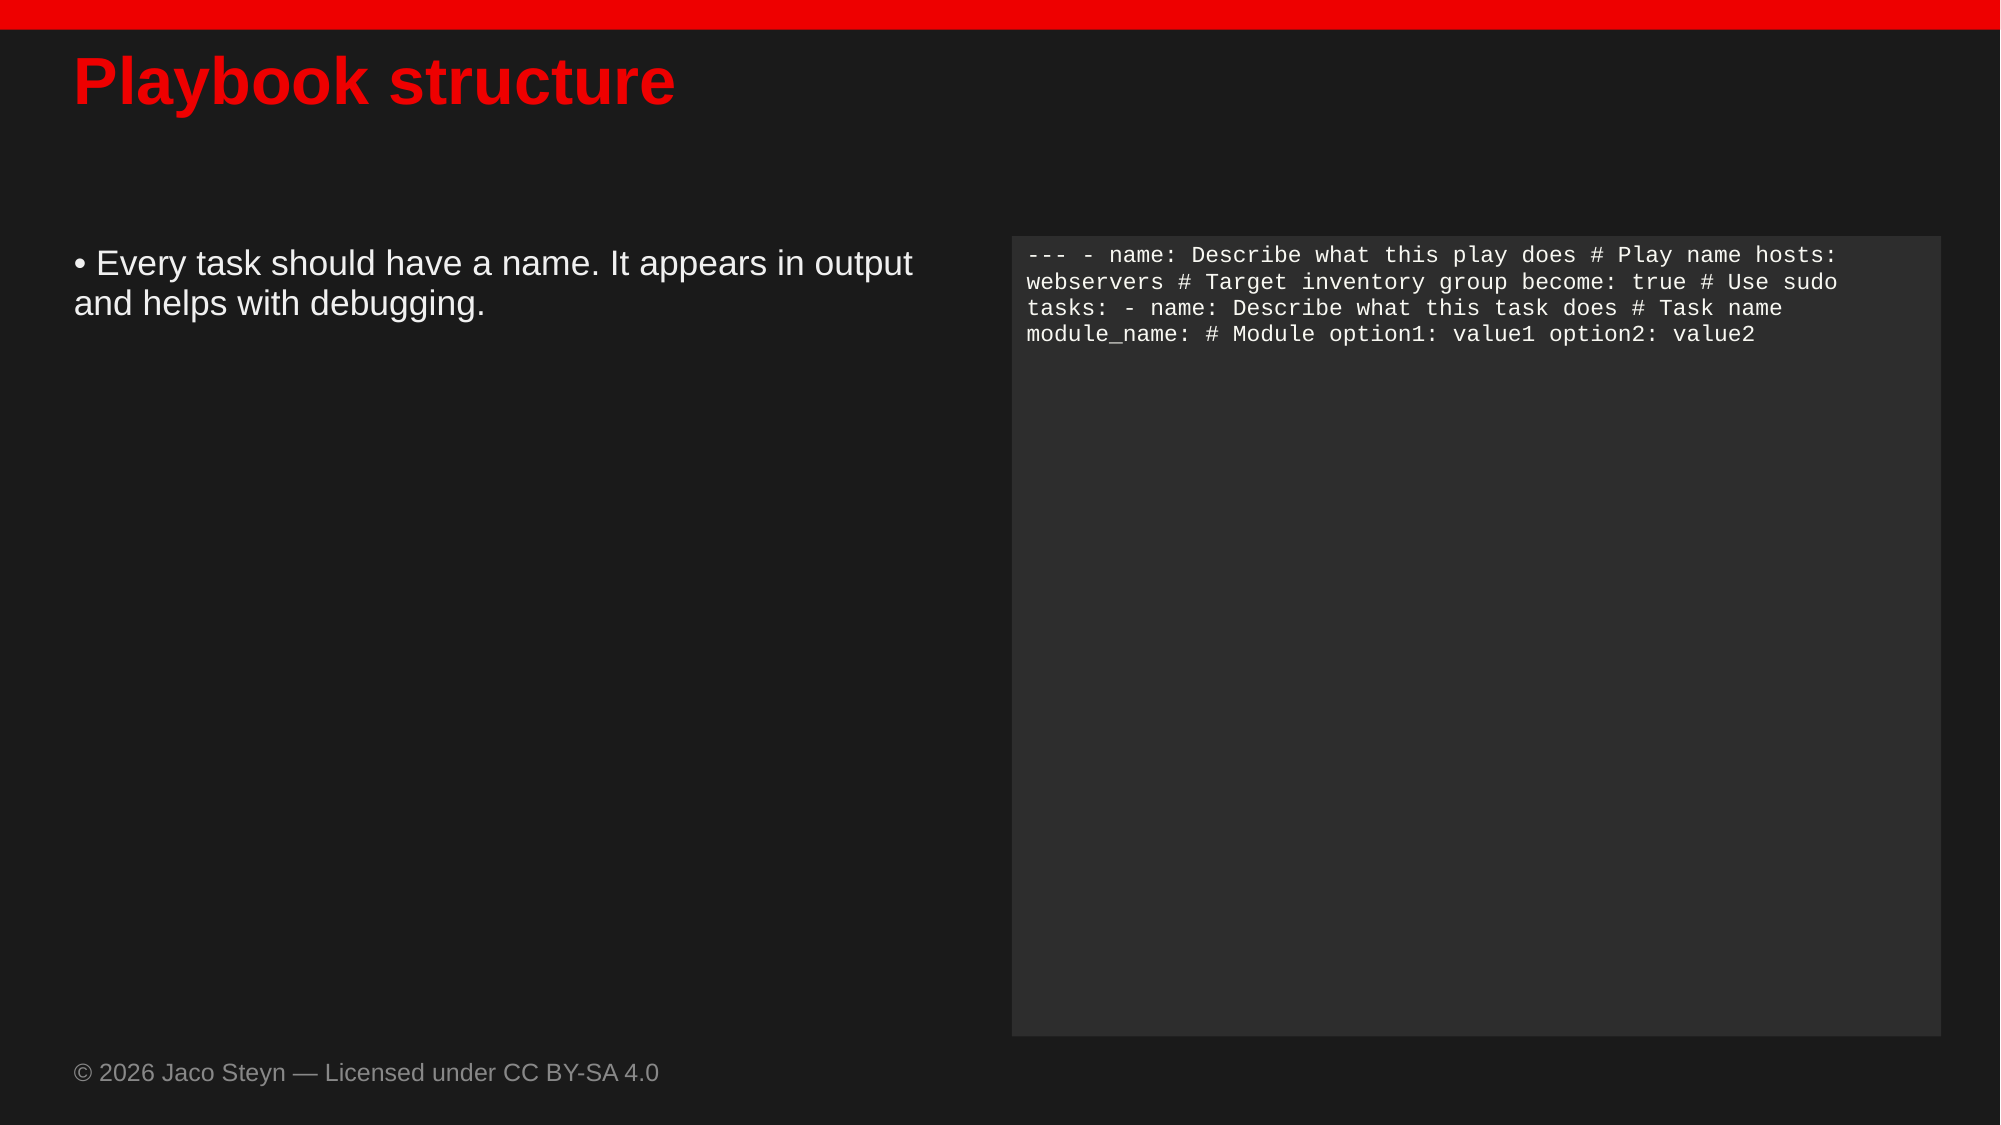

Playbook structure
• Every task should have a name. It appears in output and helps with debugging.
--- - name: Describe what this play does # Play name hosts: webservers # Target inventory group become: true # Use sudo tasks: - name: Describe what this task does # Task name module_name: # Module option1: value1 option2: value2
© 2026 Jaco Steyn — Licensed under CC BY-SA 4.0